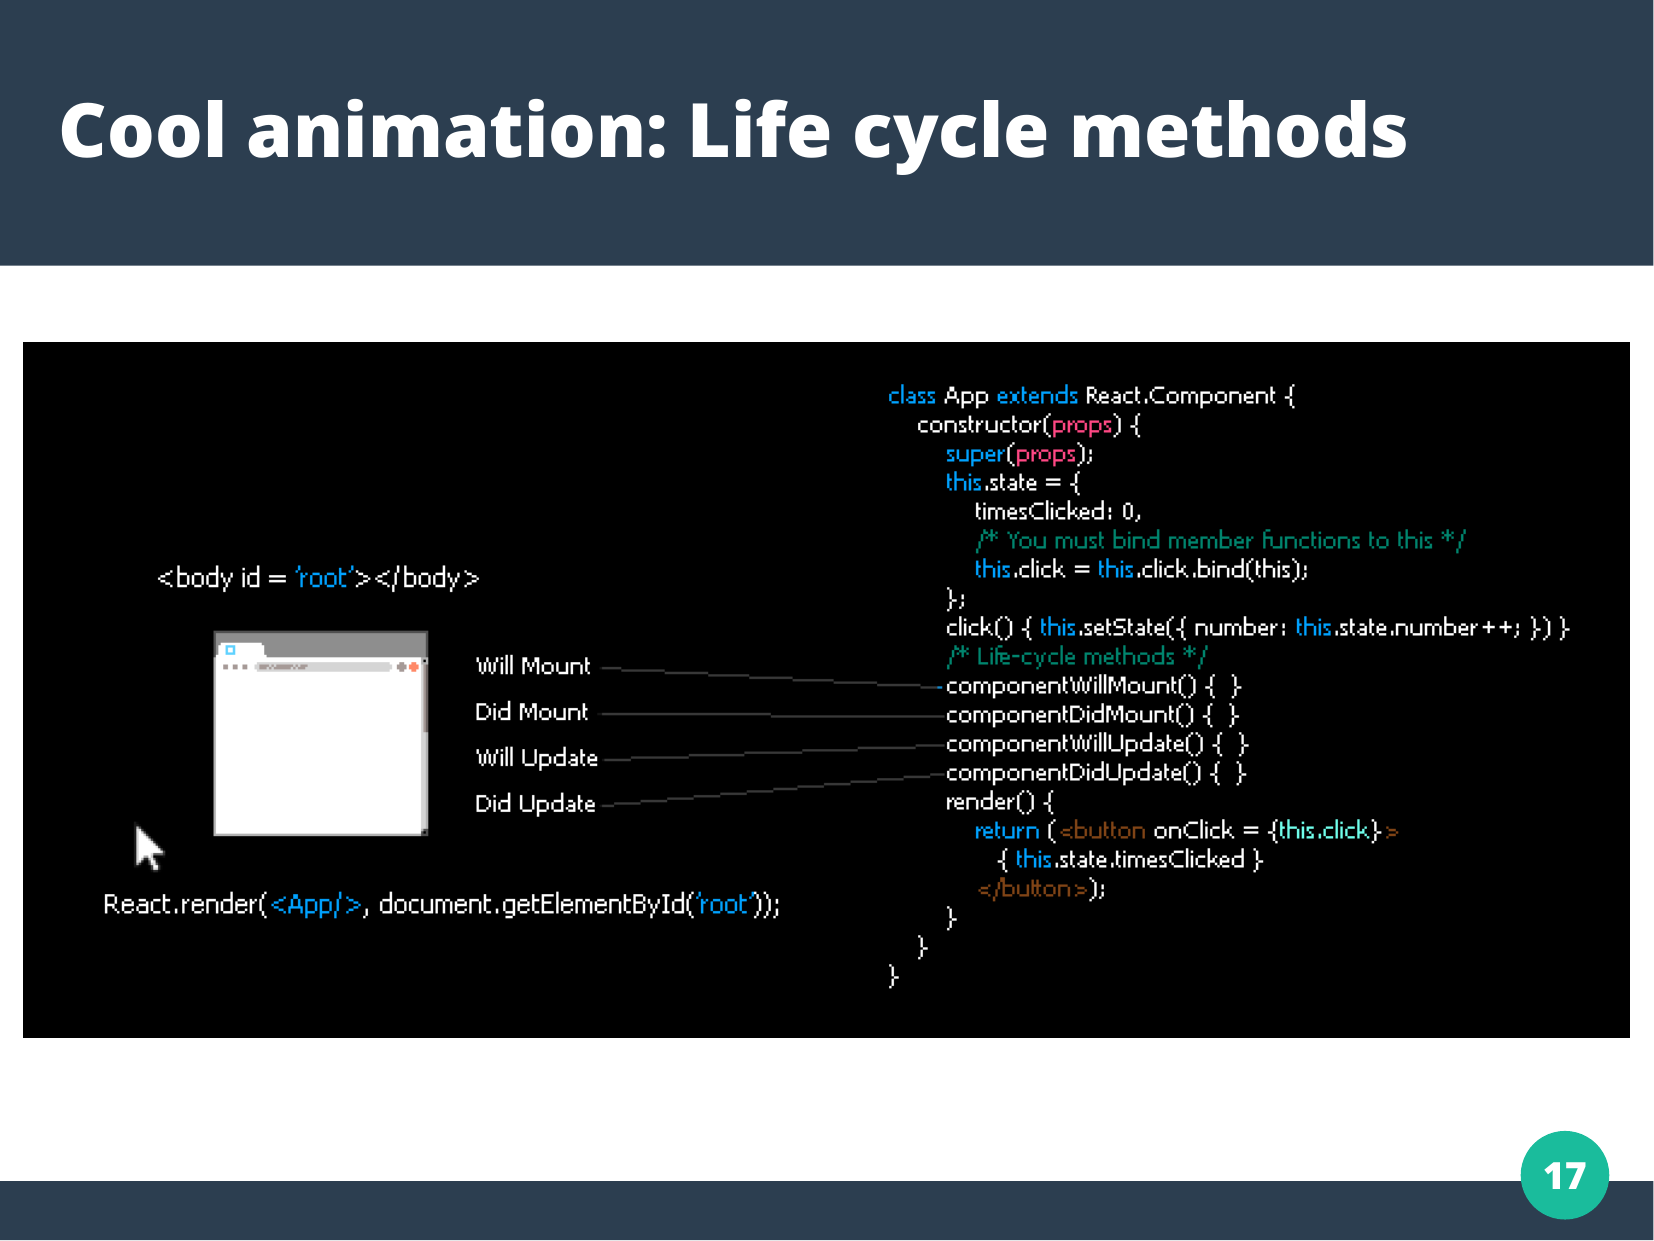

# Cool animation: Life cycle methods
17